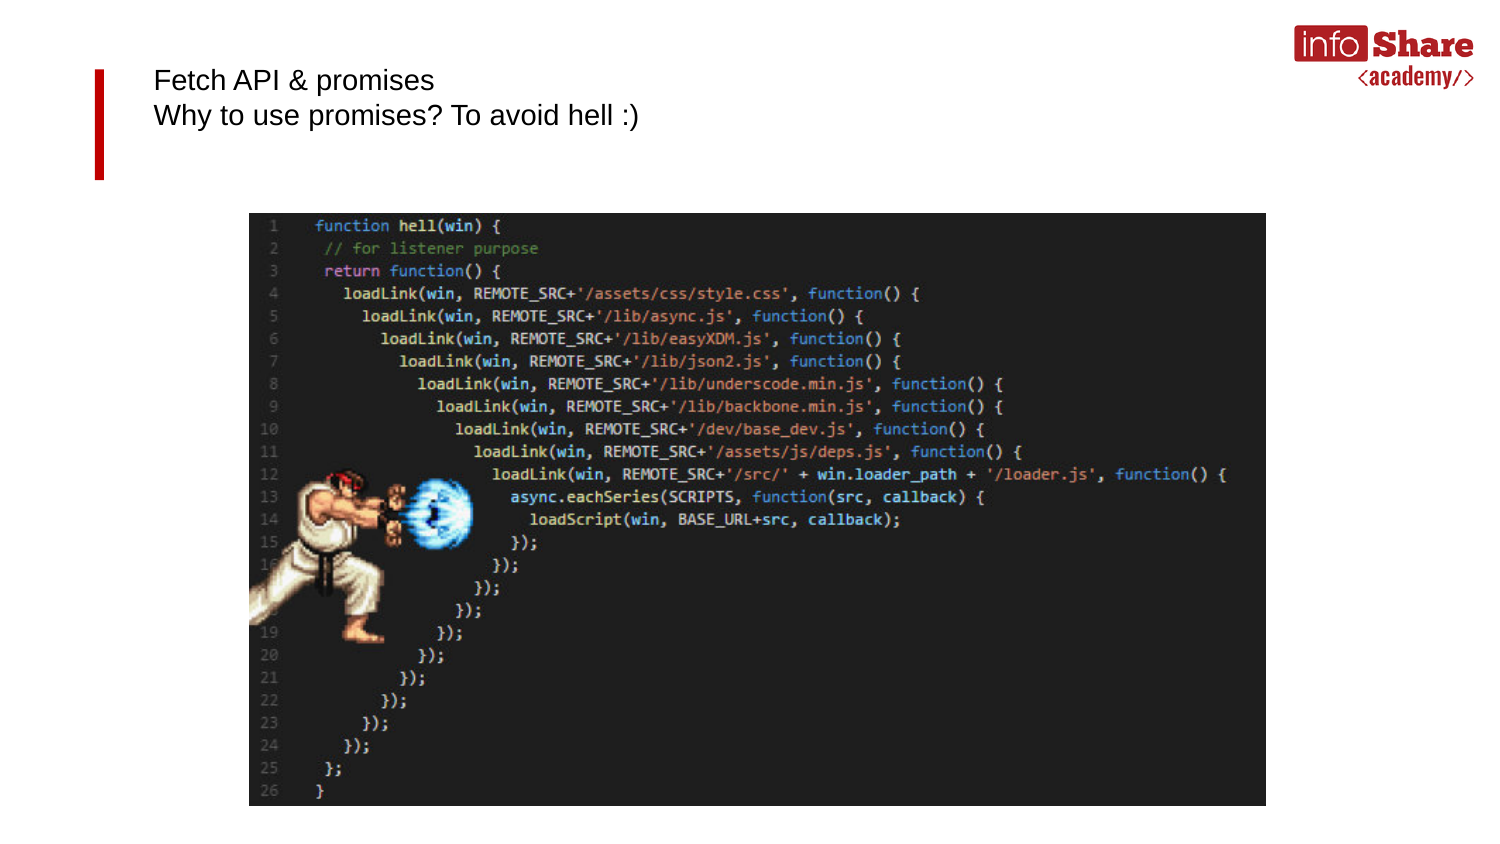

# Fetch API & promises Why to use promises? To avoid hell :)